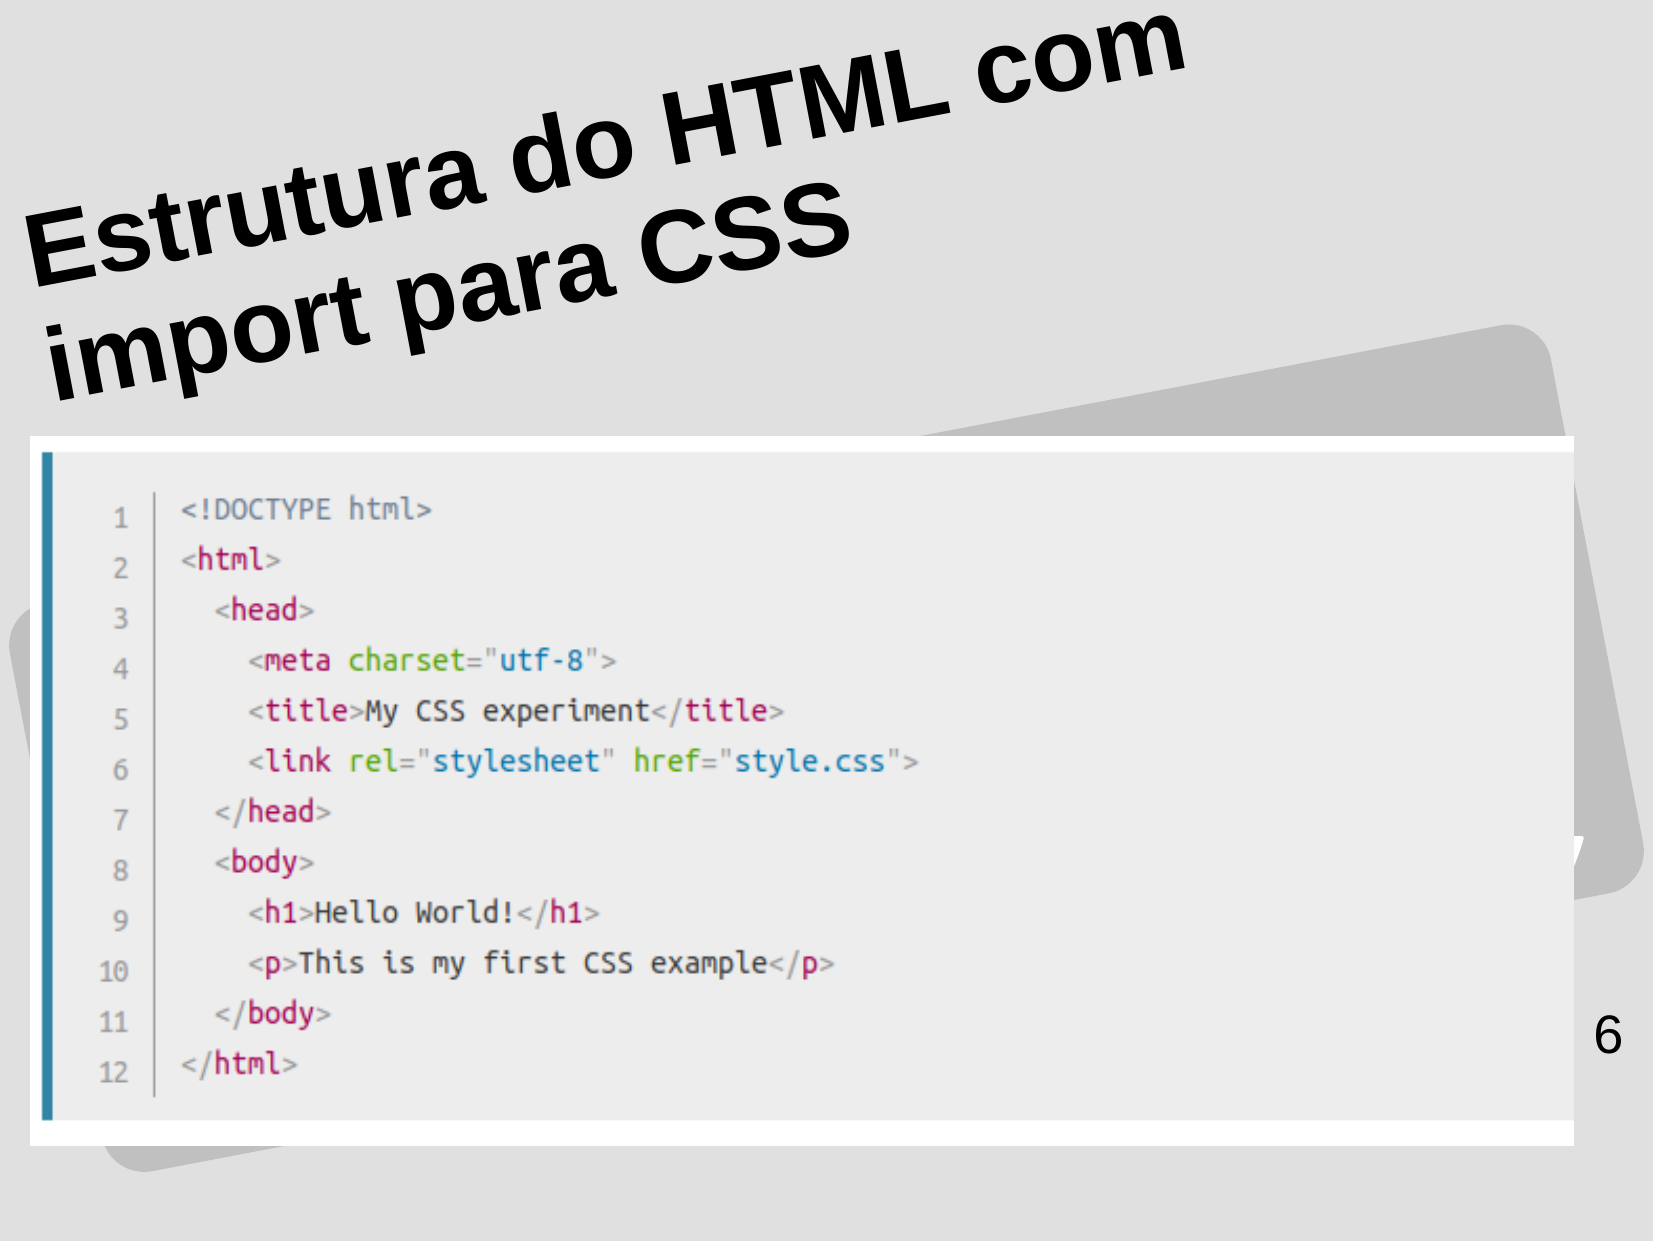

# Estrutura do HTML com import para CSS
6